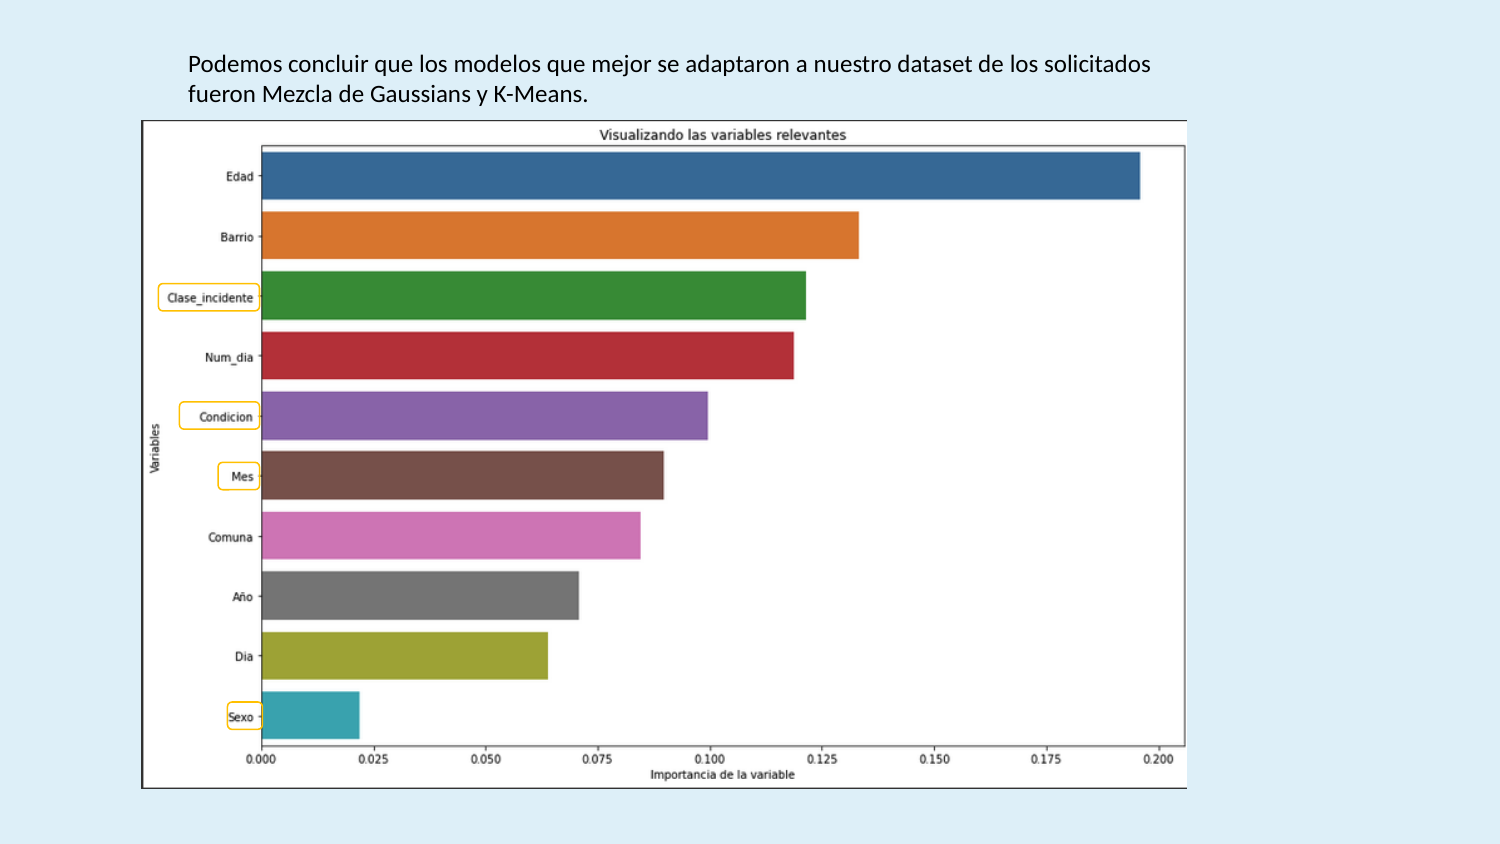

Podemos concluir que los modelos que mejor se adaptaron a nuestro dataset de los solicitados fueron Mezcla de Gaussians y K-Means.